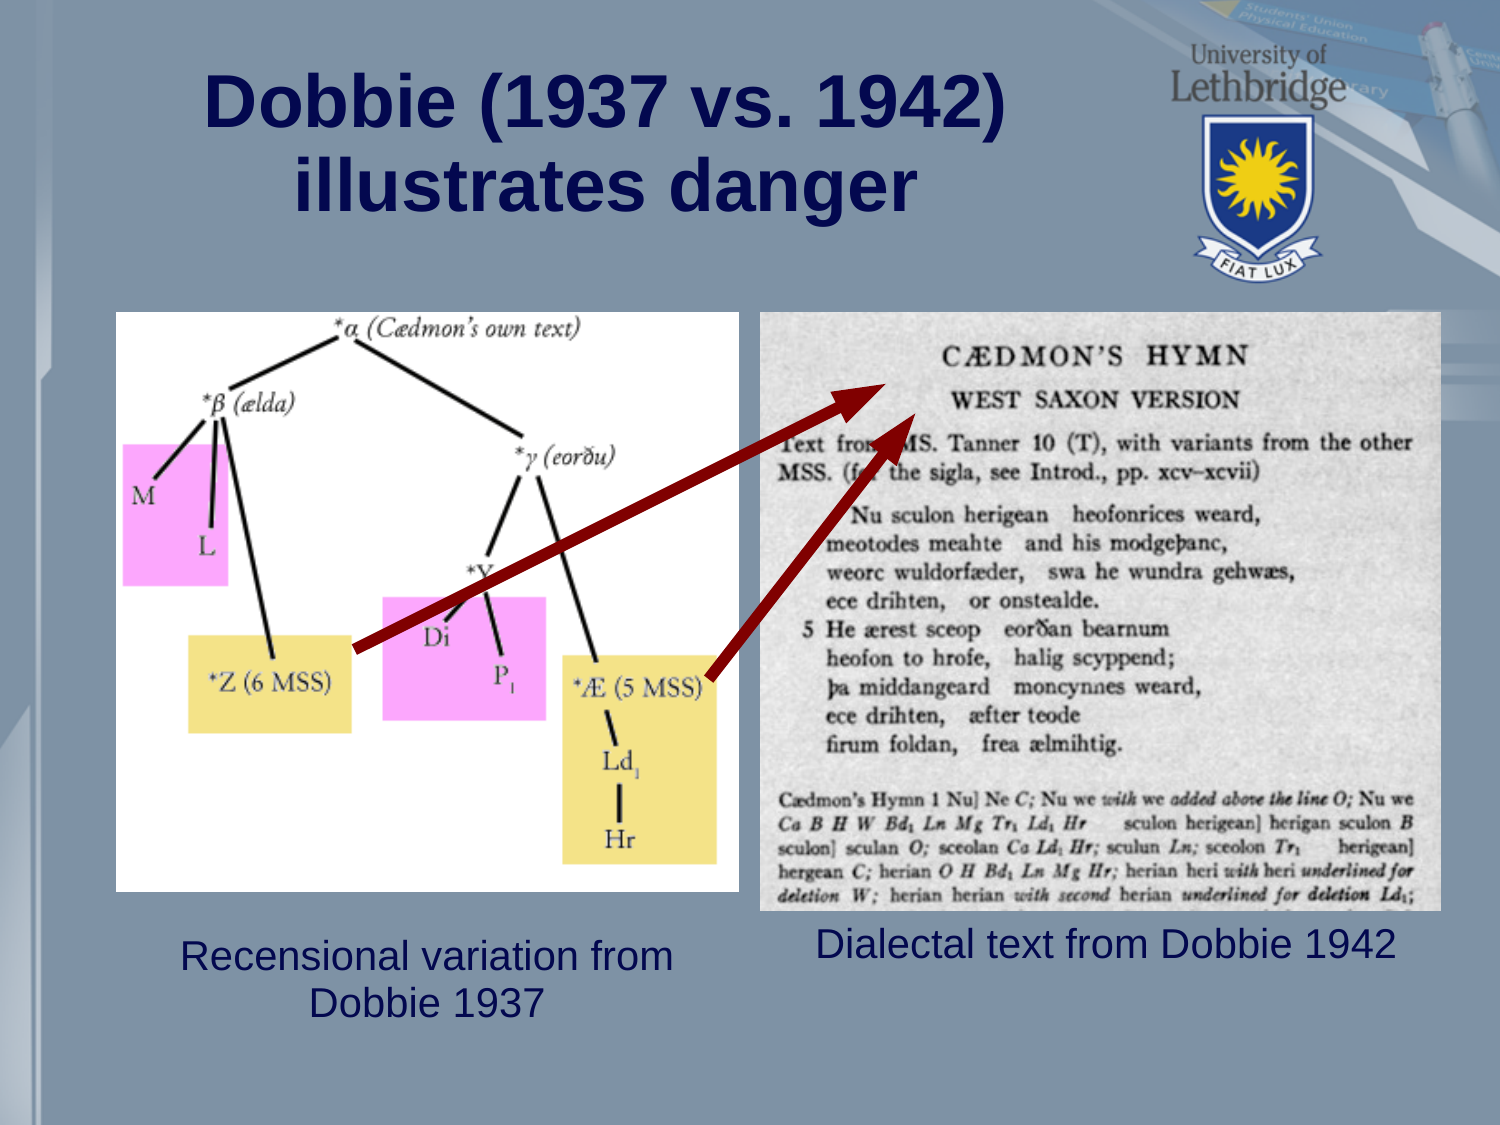

# Dobbie (1937 vs. 1942) illustrates danger
Dialectal text from Dobbie 1942
Recensional variation from Dobbie 1937